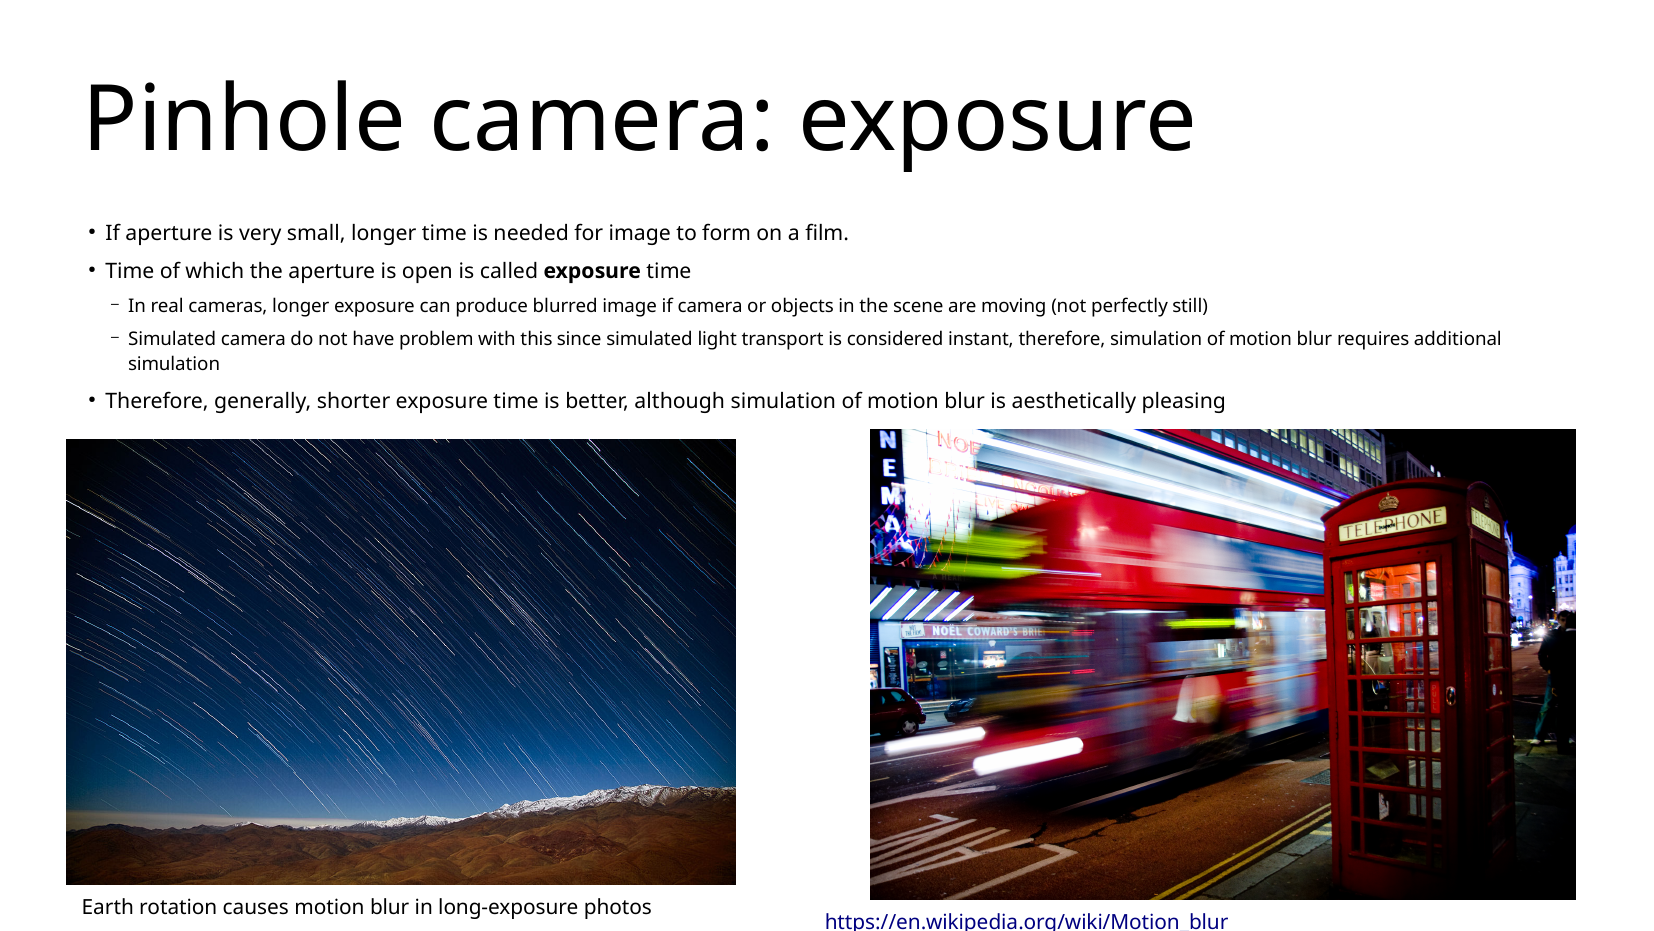

# Pinhole camera: exposure
If aperture is very small, longer time is needed for image to form on a film.
Time of which the aperture is open is called exposure time
In real cameras, longer exposure can produce blurred image if camera or objects in the scene are moving (not perfectly still)
Simulated camera do not have problem with this since simulated light transport is considered instant, therefore, simulation of motion blur requires additional simulation
Therefore, generally, shorter exposure time is better, although simulation of motion blur is aesthetically pleasing
Earth rotation causes motion blur in long-exposure photos
https://en.wikipedia.org/wiki/Motion_blur